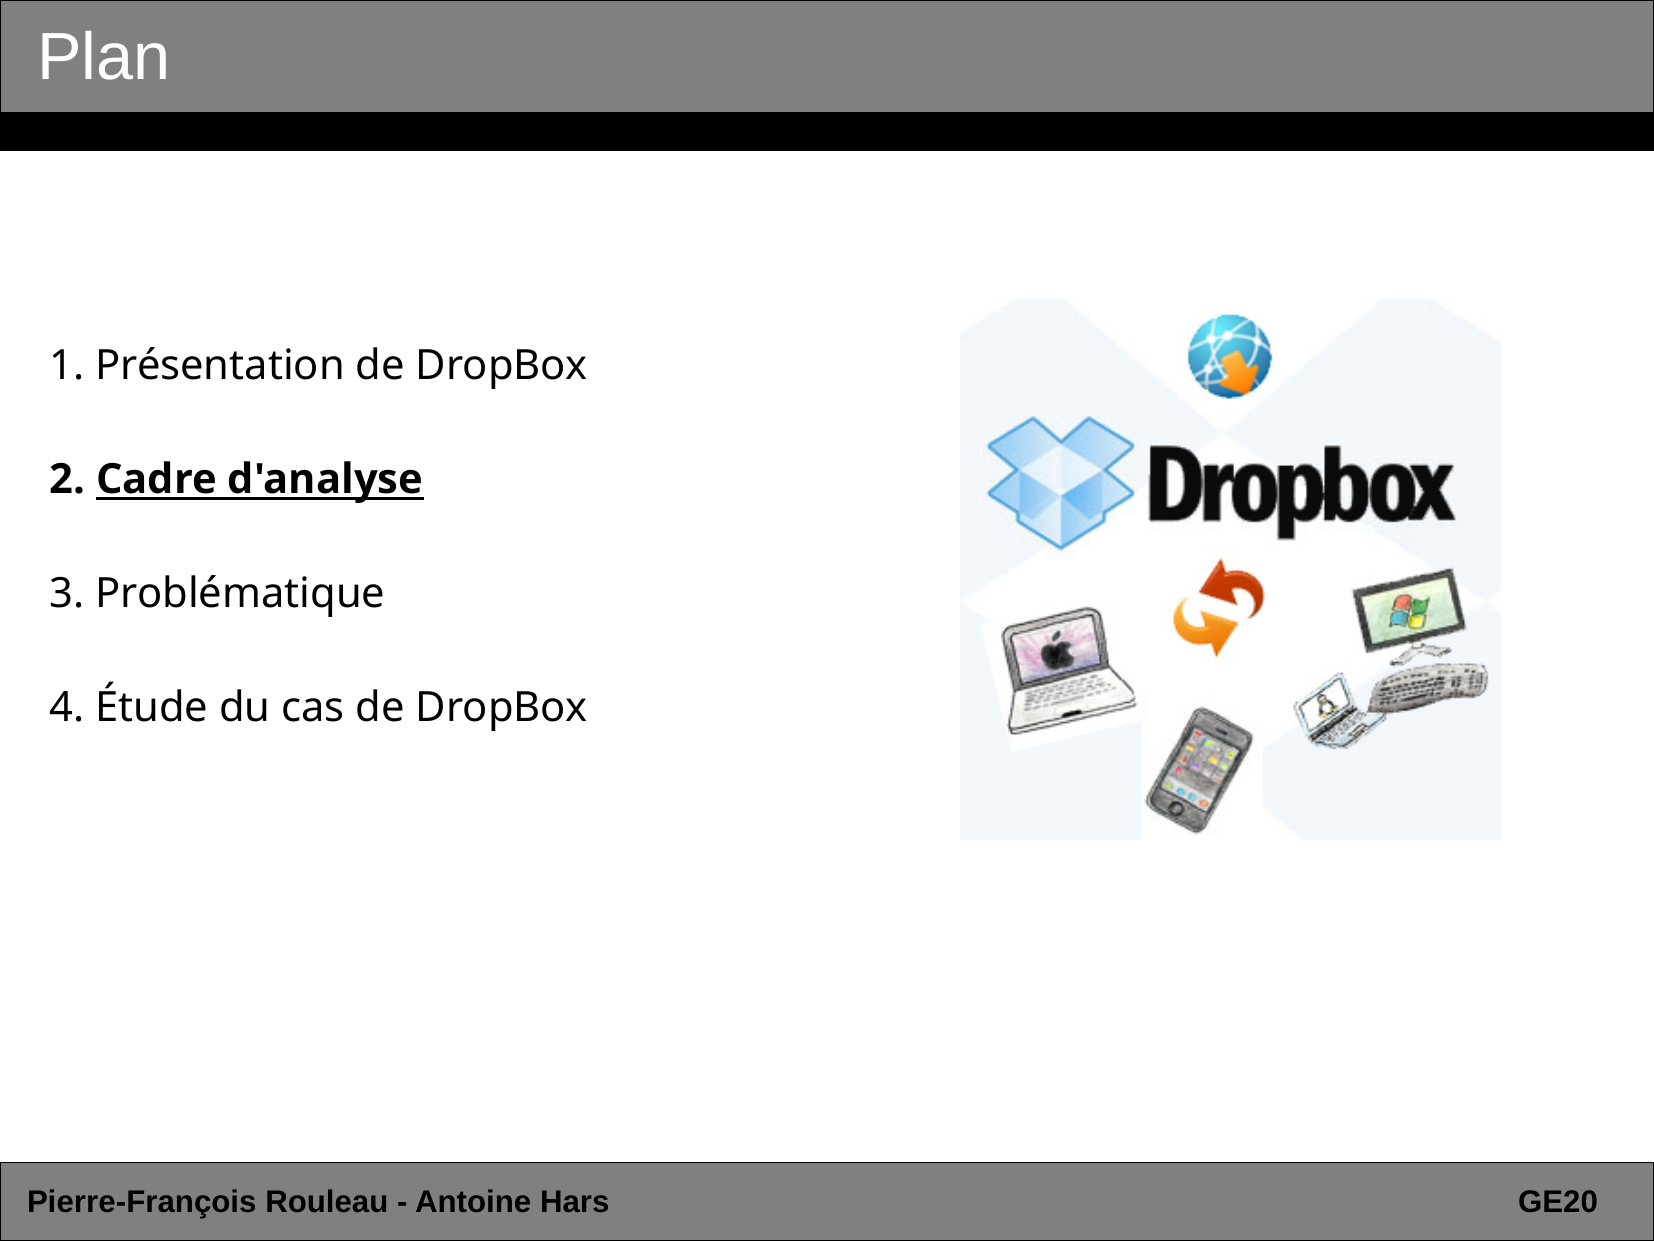

Plan
# 1. Présentation de DropBox
2. Cadre d'analyse
3. Problématique
4. Étude du cas de DropBox
Pierre-François Rouleau - Antoine Hars
GE20